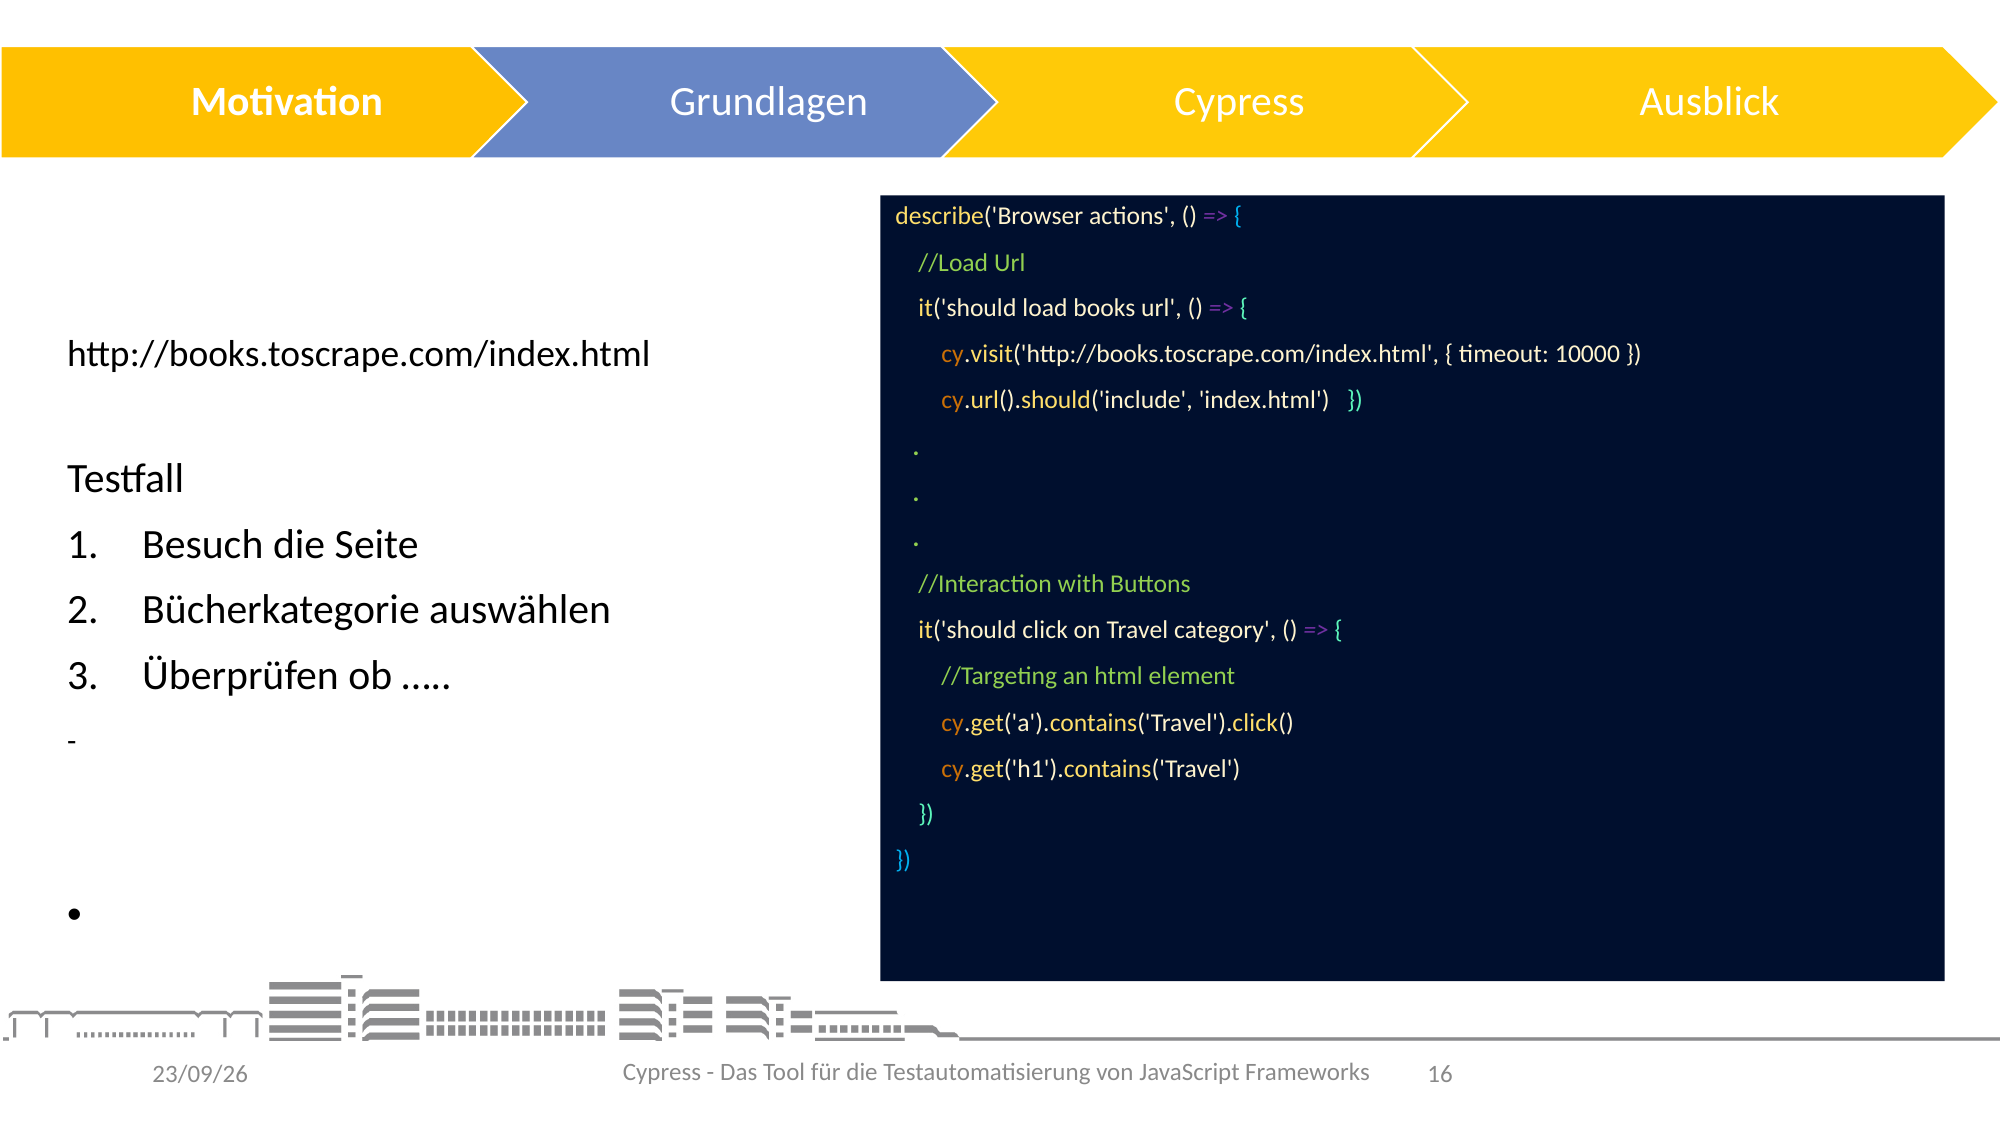

Motivation
Grundlagen
Cypress
Ausblick
# describe('Browser actions', () => {
    //Load Url
    it('should load books url', () => {
        cy.visit('http://books.toscrape.com/index.html', { timeout: 10000 })
        cy.url().should('include', 'index.html')   })
 .
 .
 .
    //Interaction with Buttons
    it('should click on Travel category', () => {
        //Targeting an html element
        cy.get('a').contains('Travel').click()
        cy.get('h1').contains('Travel')
    })
})
http://books.toscrape.com/index.html
Testfall
Besuch die Seite
Bücherkategorie auswählen
Überprüfen ob …..
Cypress - Das Tool für die Testautomatisierung von JavaScript Frameworks